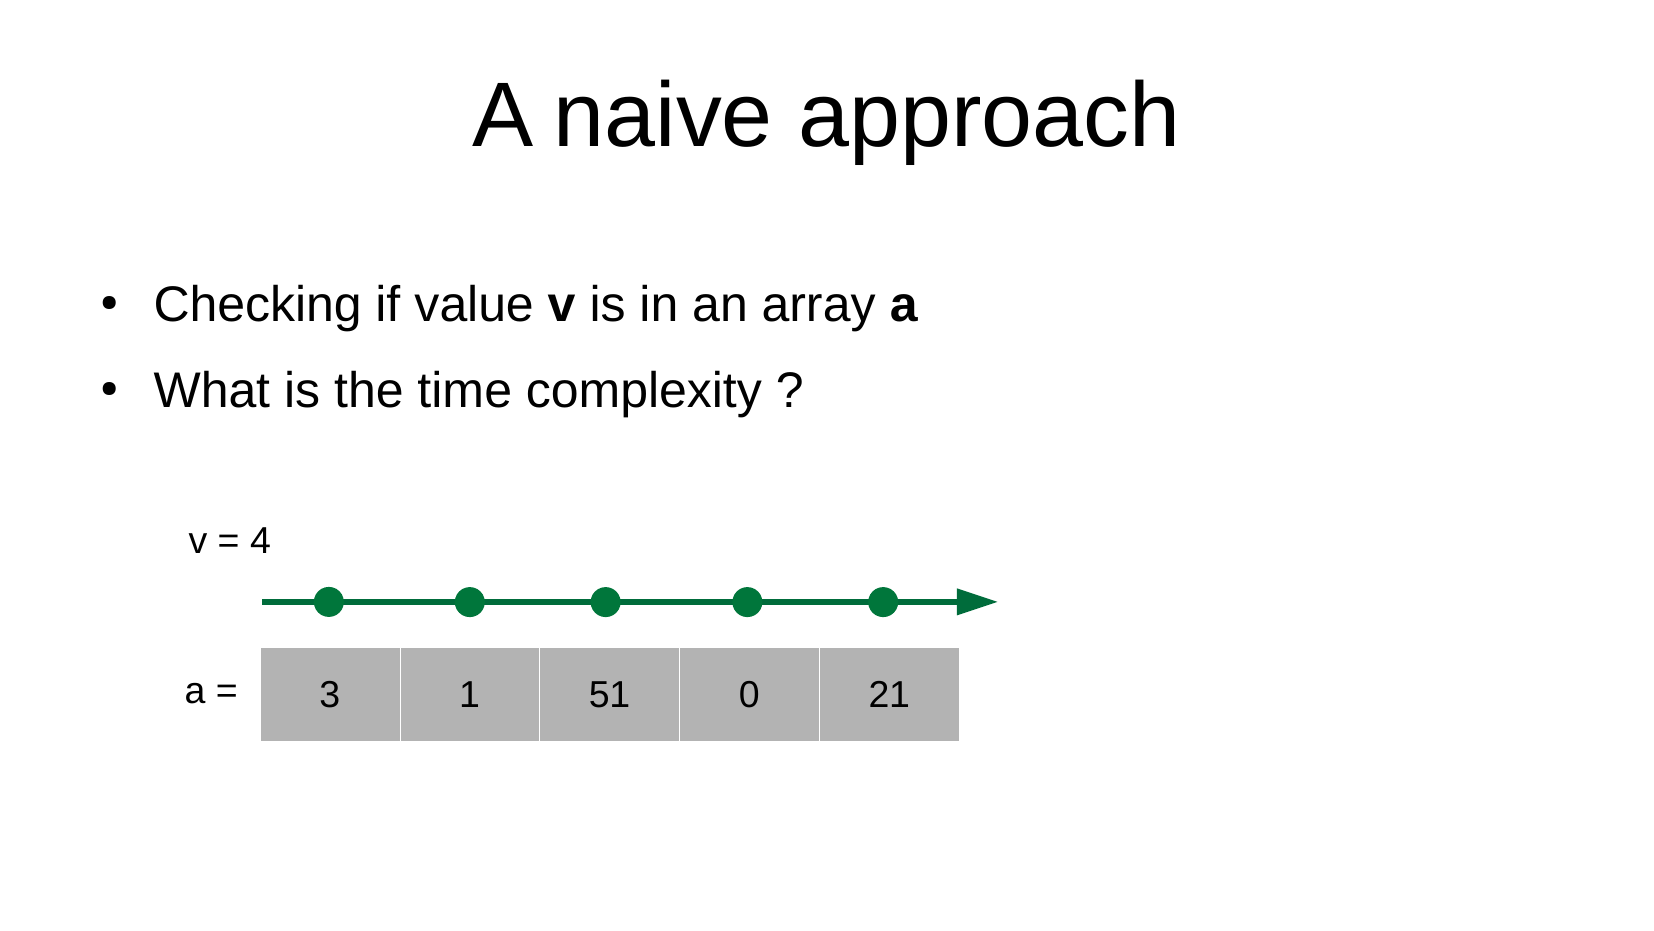

# A naive approach
Checking if value v is in an array a
What is the time complexity ?
v = 4
| 3 | 1 | 51 | 0 | 21 |
| --- | --- | --- | --- | --- |
a =